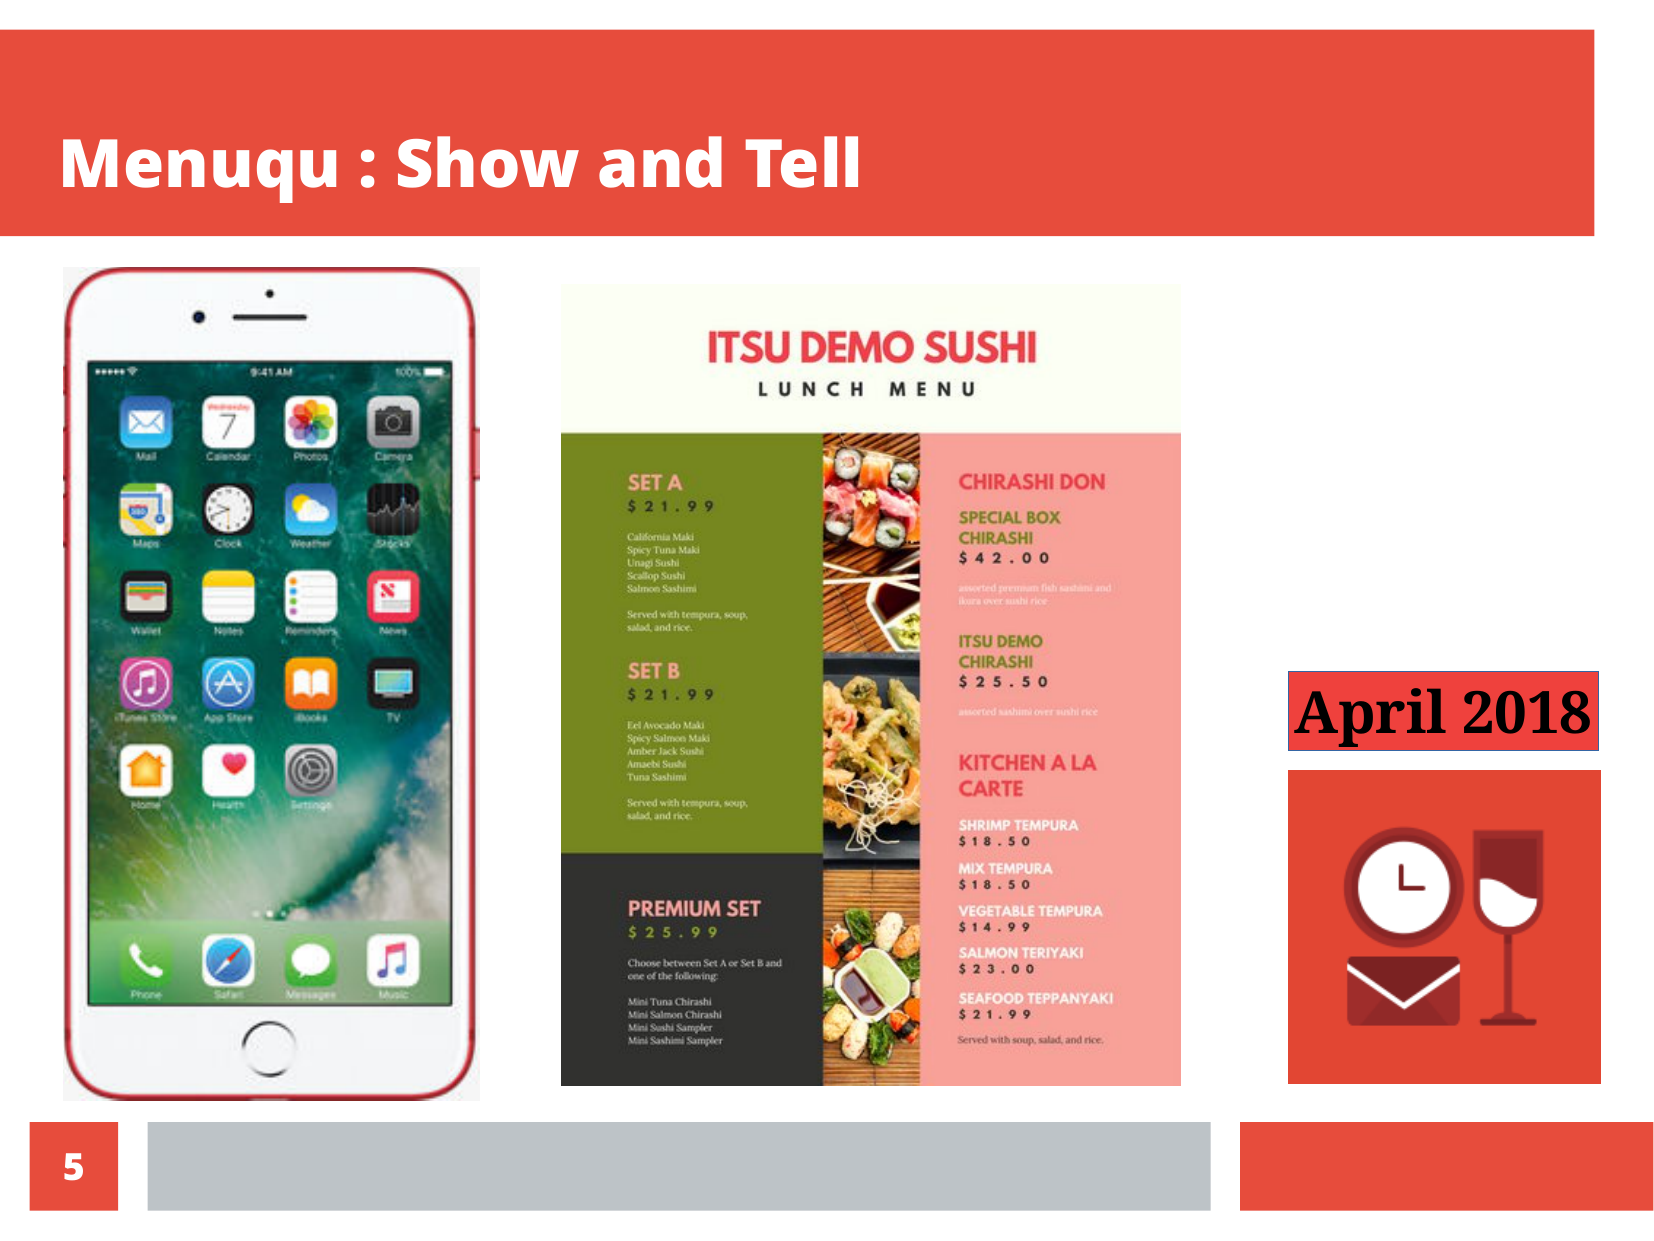

# Menuqu : Show and Tell
April 2018
5